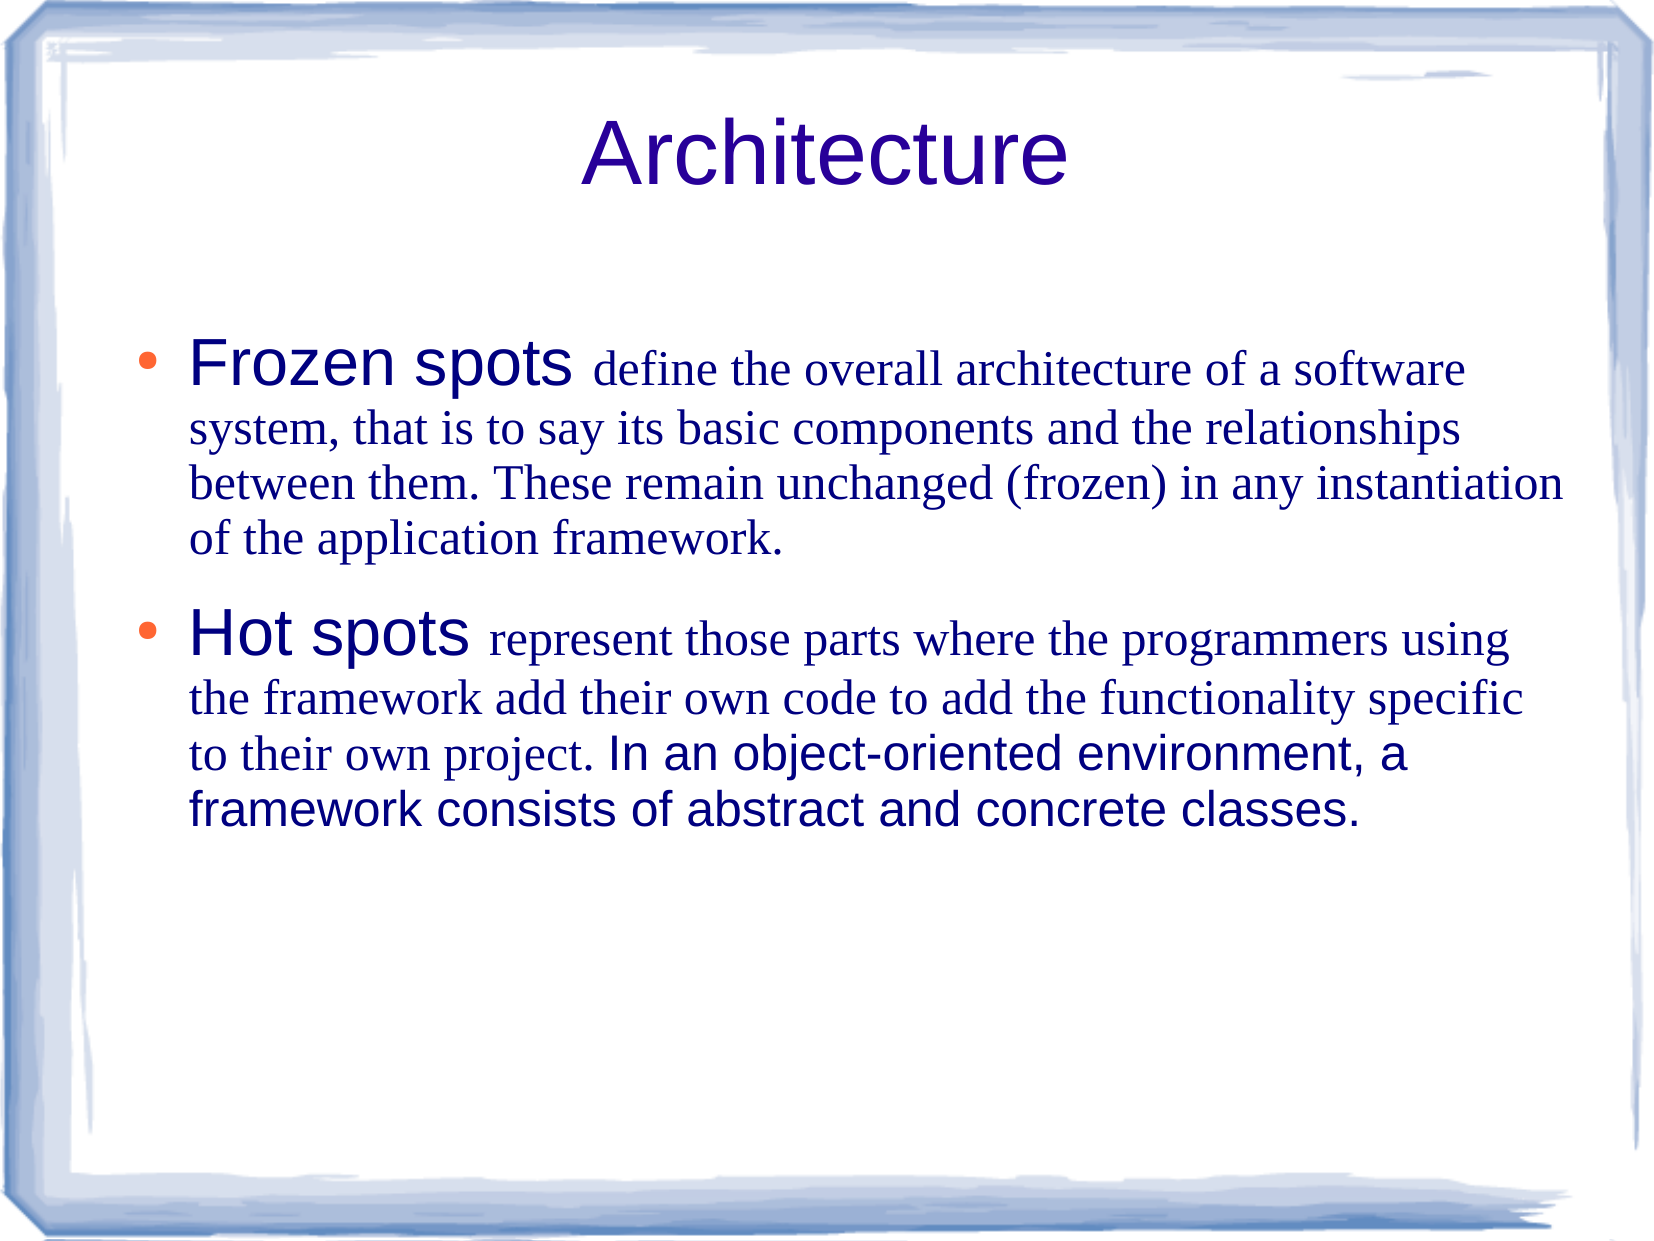

# Architecture
Frozen spots define the overall architecture of a software system, that is to say its basic components and the relationships between them. These remain unchanged (frozen) in any instantiation of the application framework.
Hot spots represent those parts where the programmers using the framework add their own code to add the functionality specific to their own project. In an object-oriented environment, a framework consists of abstract and concrete classes.